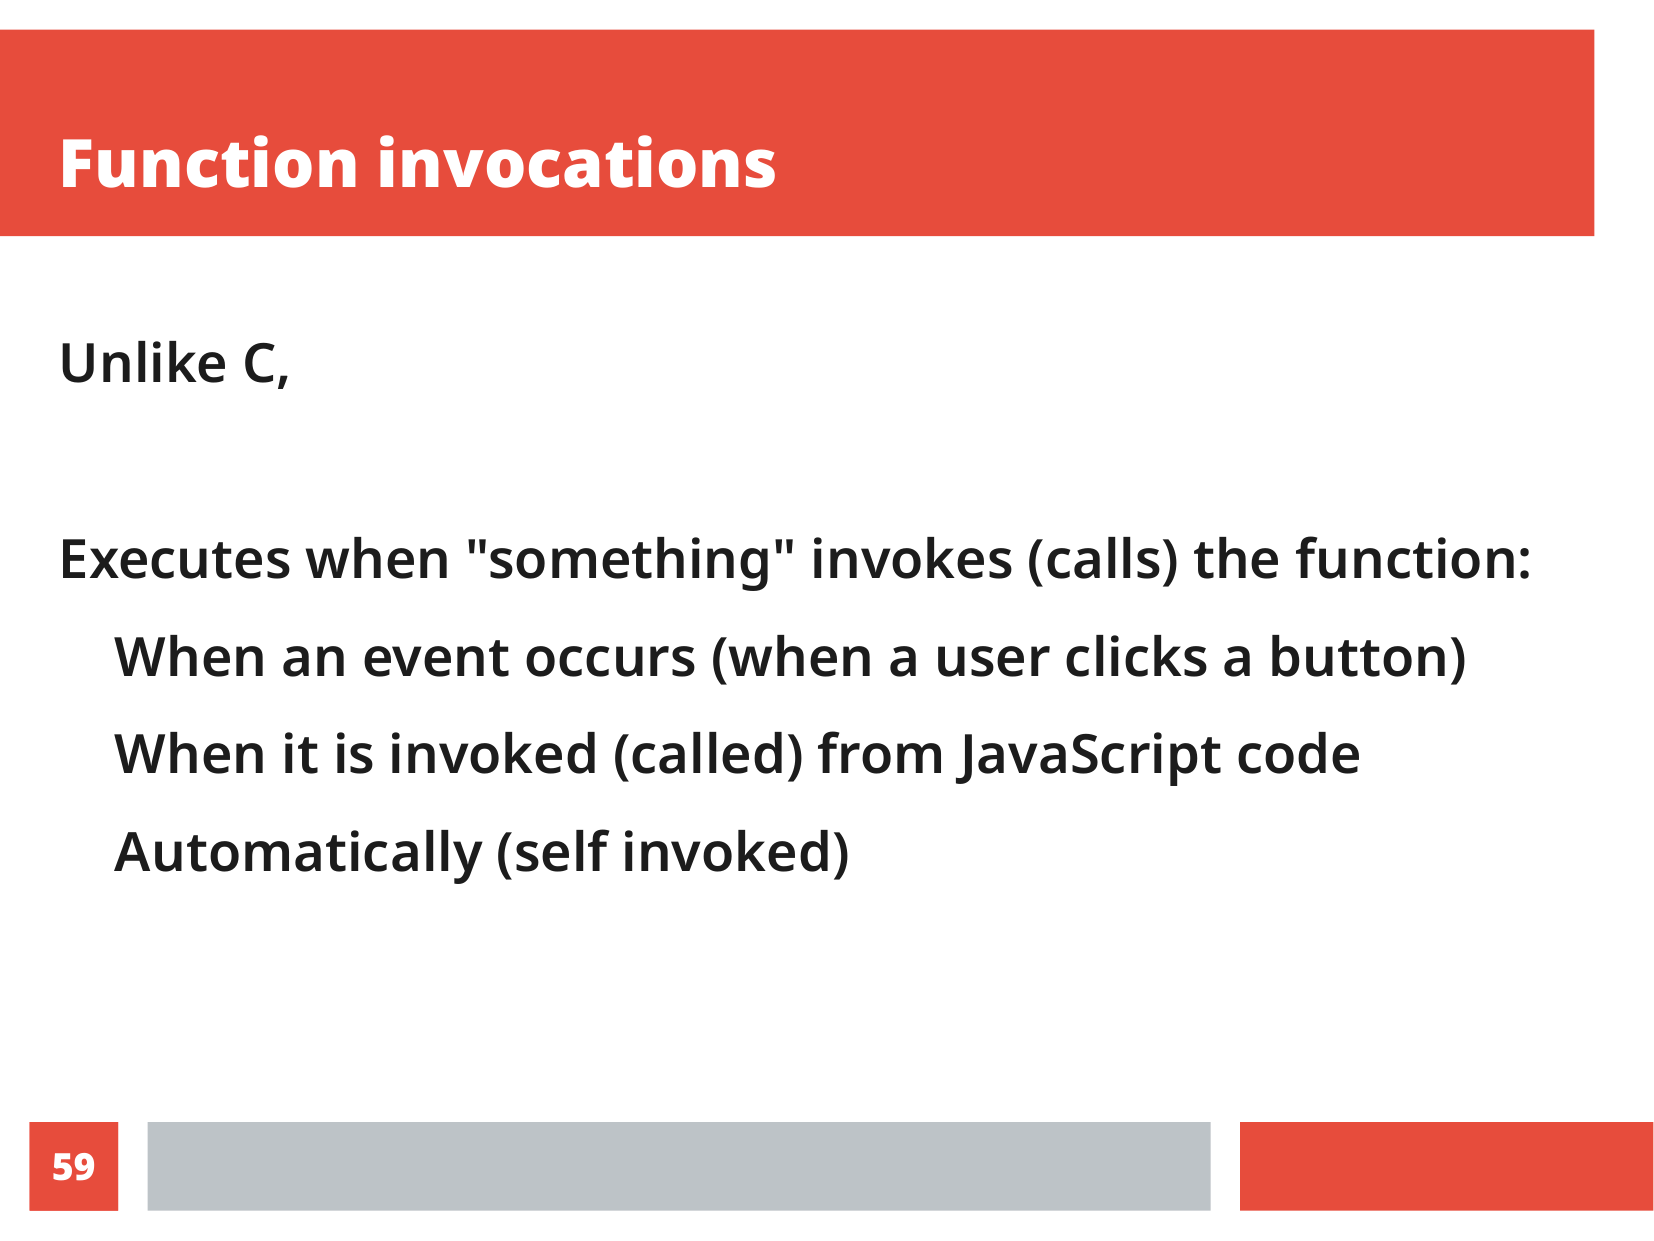

# Function invocations
Unlike C,
Executes when "something" invokes (calls) the function:
 When an event occurs (when a user clicks a button)
 When it is invoked (called) from JavaScript code
 Automatically (self invoked)
59